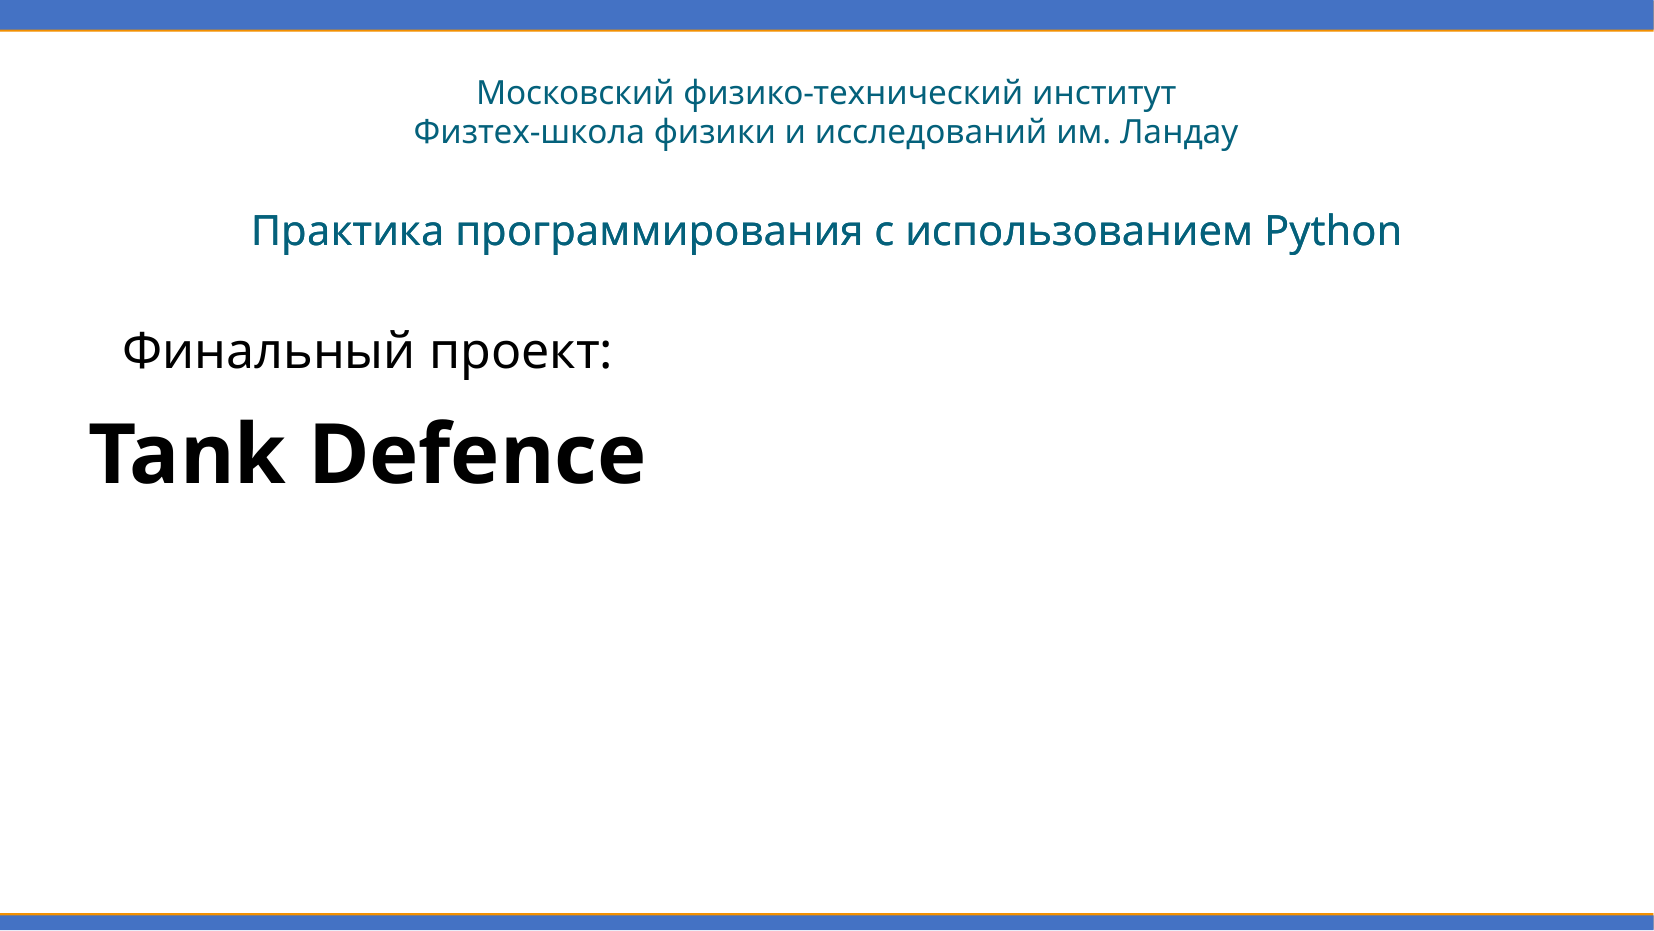

Московский физико-технический институт
Физтех-школа физики и исследований им. Ландау
# Практика программирования с использованием Python
Практика программирования с использованием Python
Финальный проект:
Tank Defence